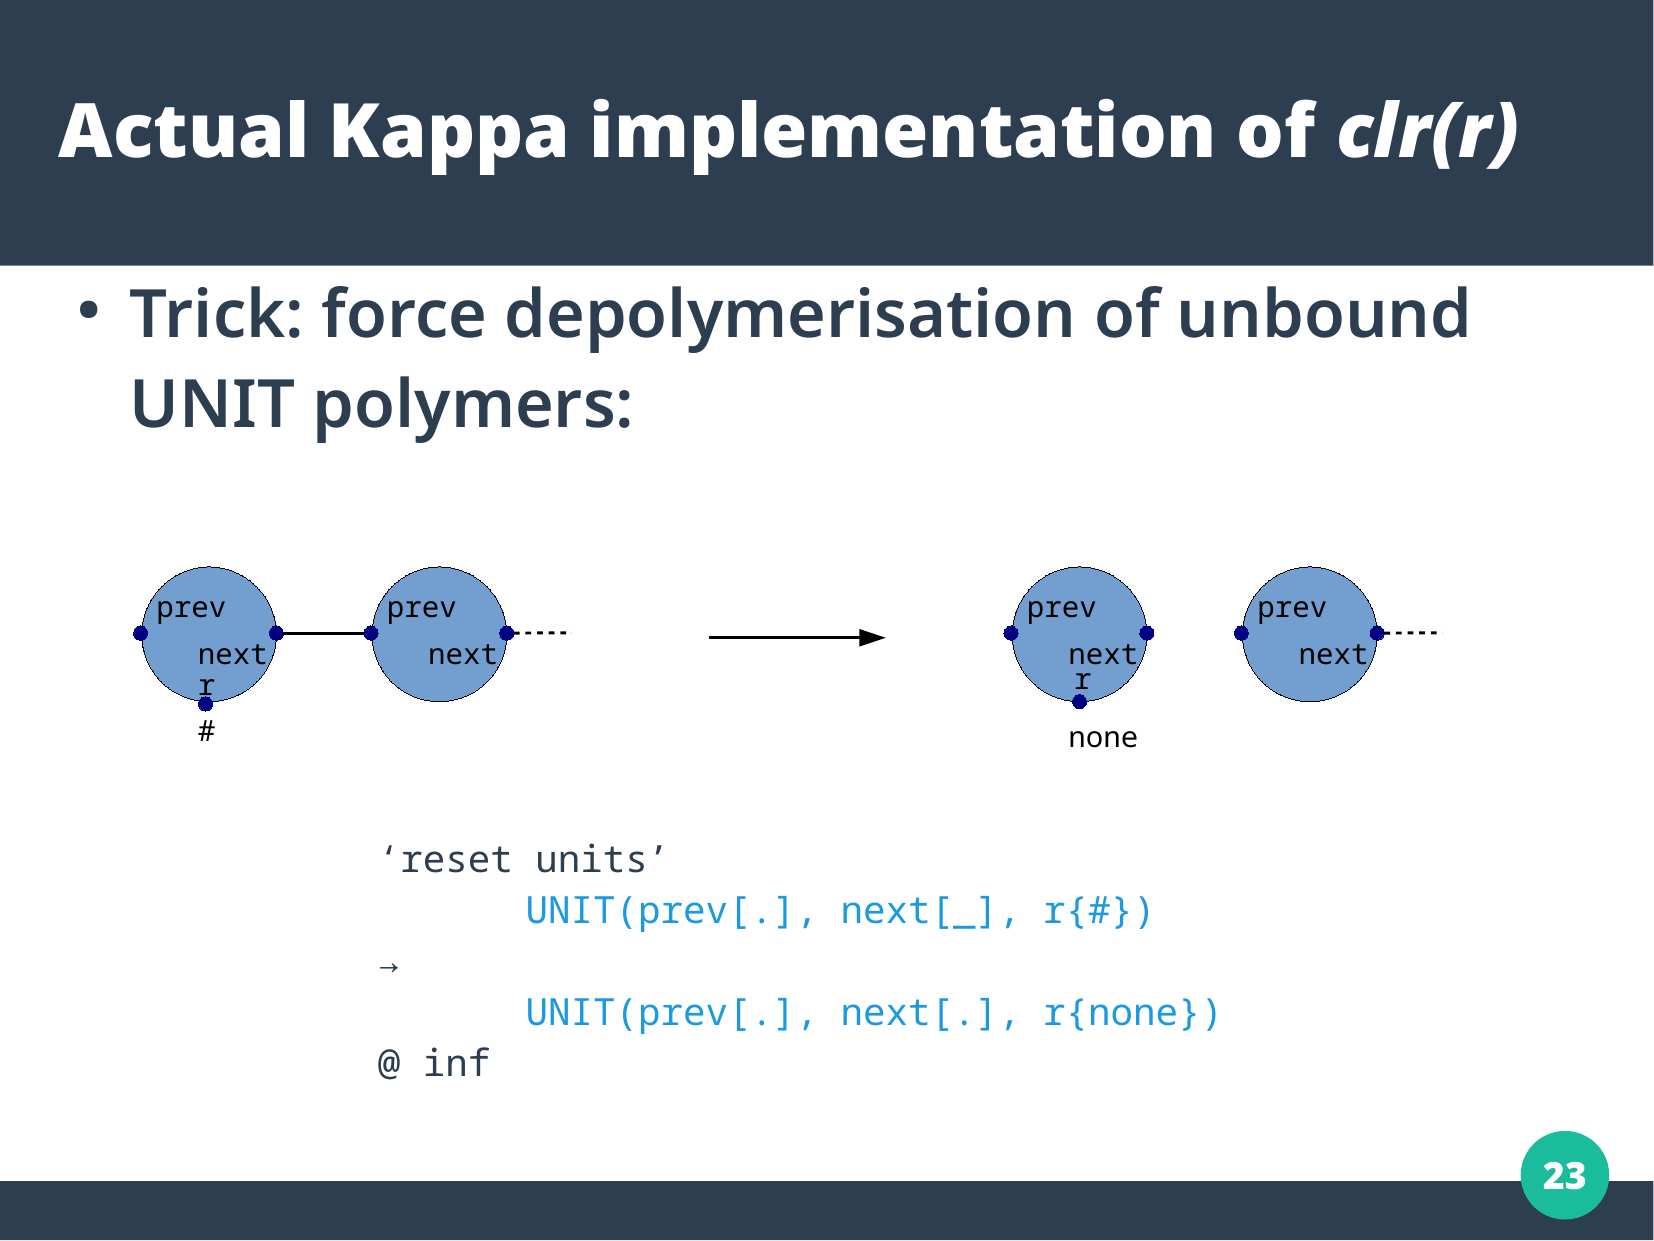

# Actual Kappa implementation of clr(r)
Trick: force depolymerisation of unbound UNIT polymers:
prev
prev
prev
prev
next
next
next
next
r
r
#
none
‘reset units’
		UNIT(prev[.], next[_], r{#})
→
		UNIT(prev[.], next[.], r{none})
@ inf
23